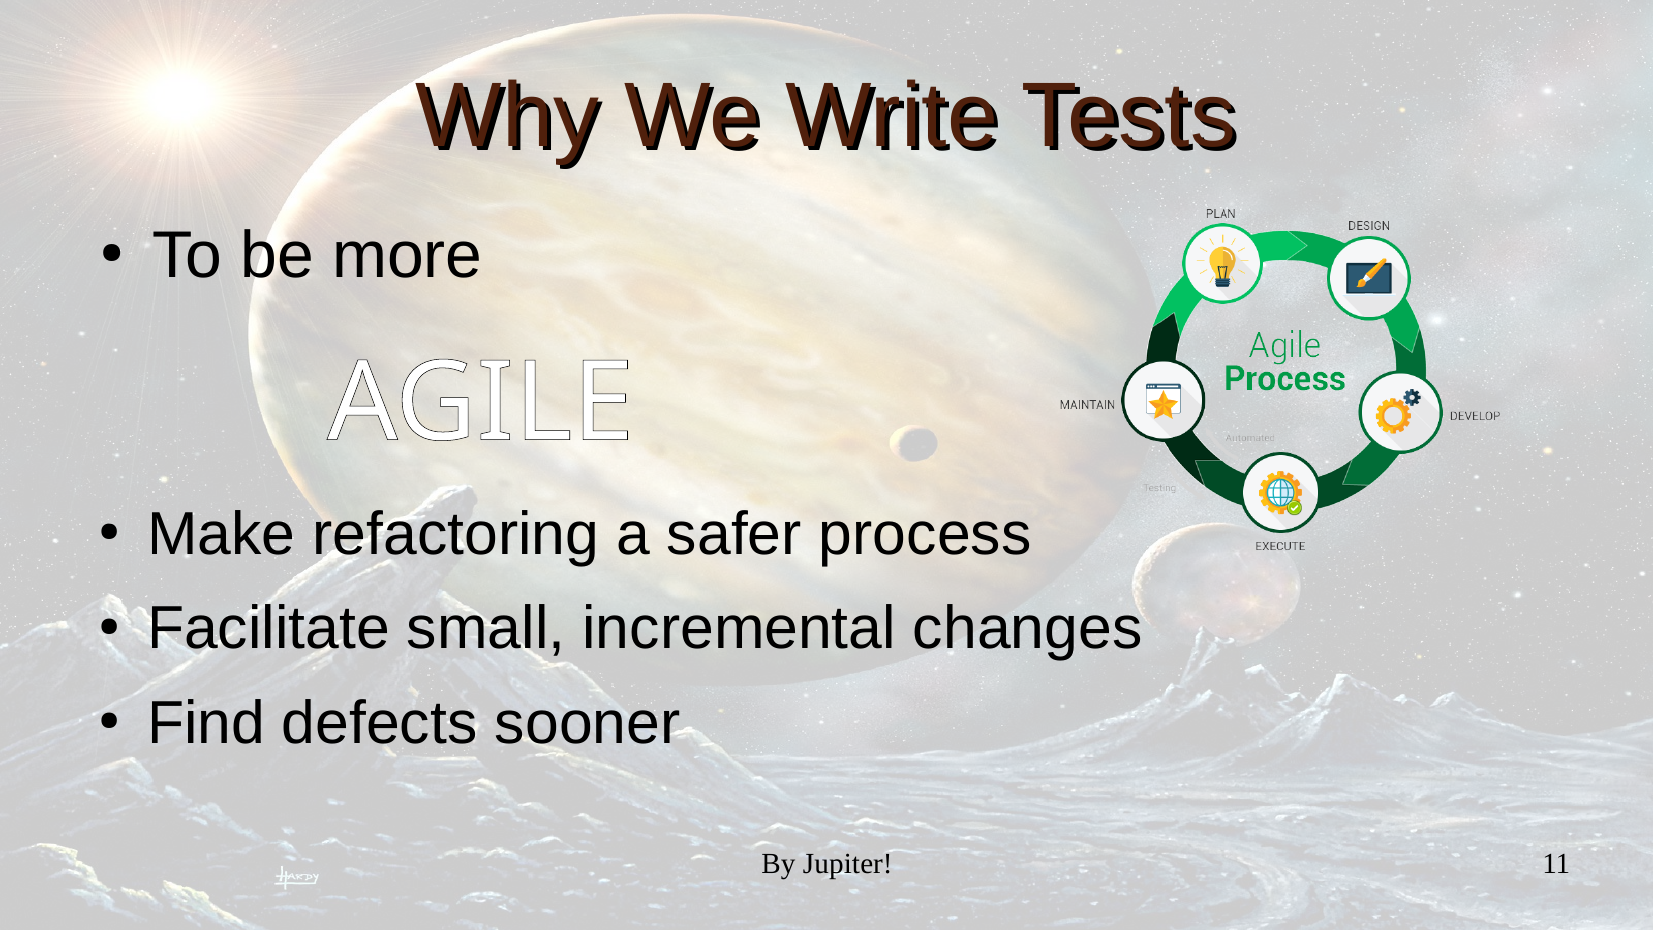

# Why We Write Tests
To be more
AGILE
Make refactoring a safer process
Facilitate small, incremental changes
Find defects sooner
By Jupiter!